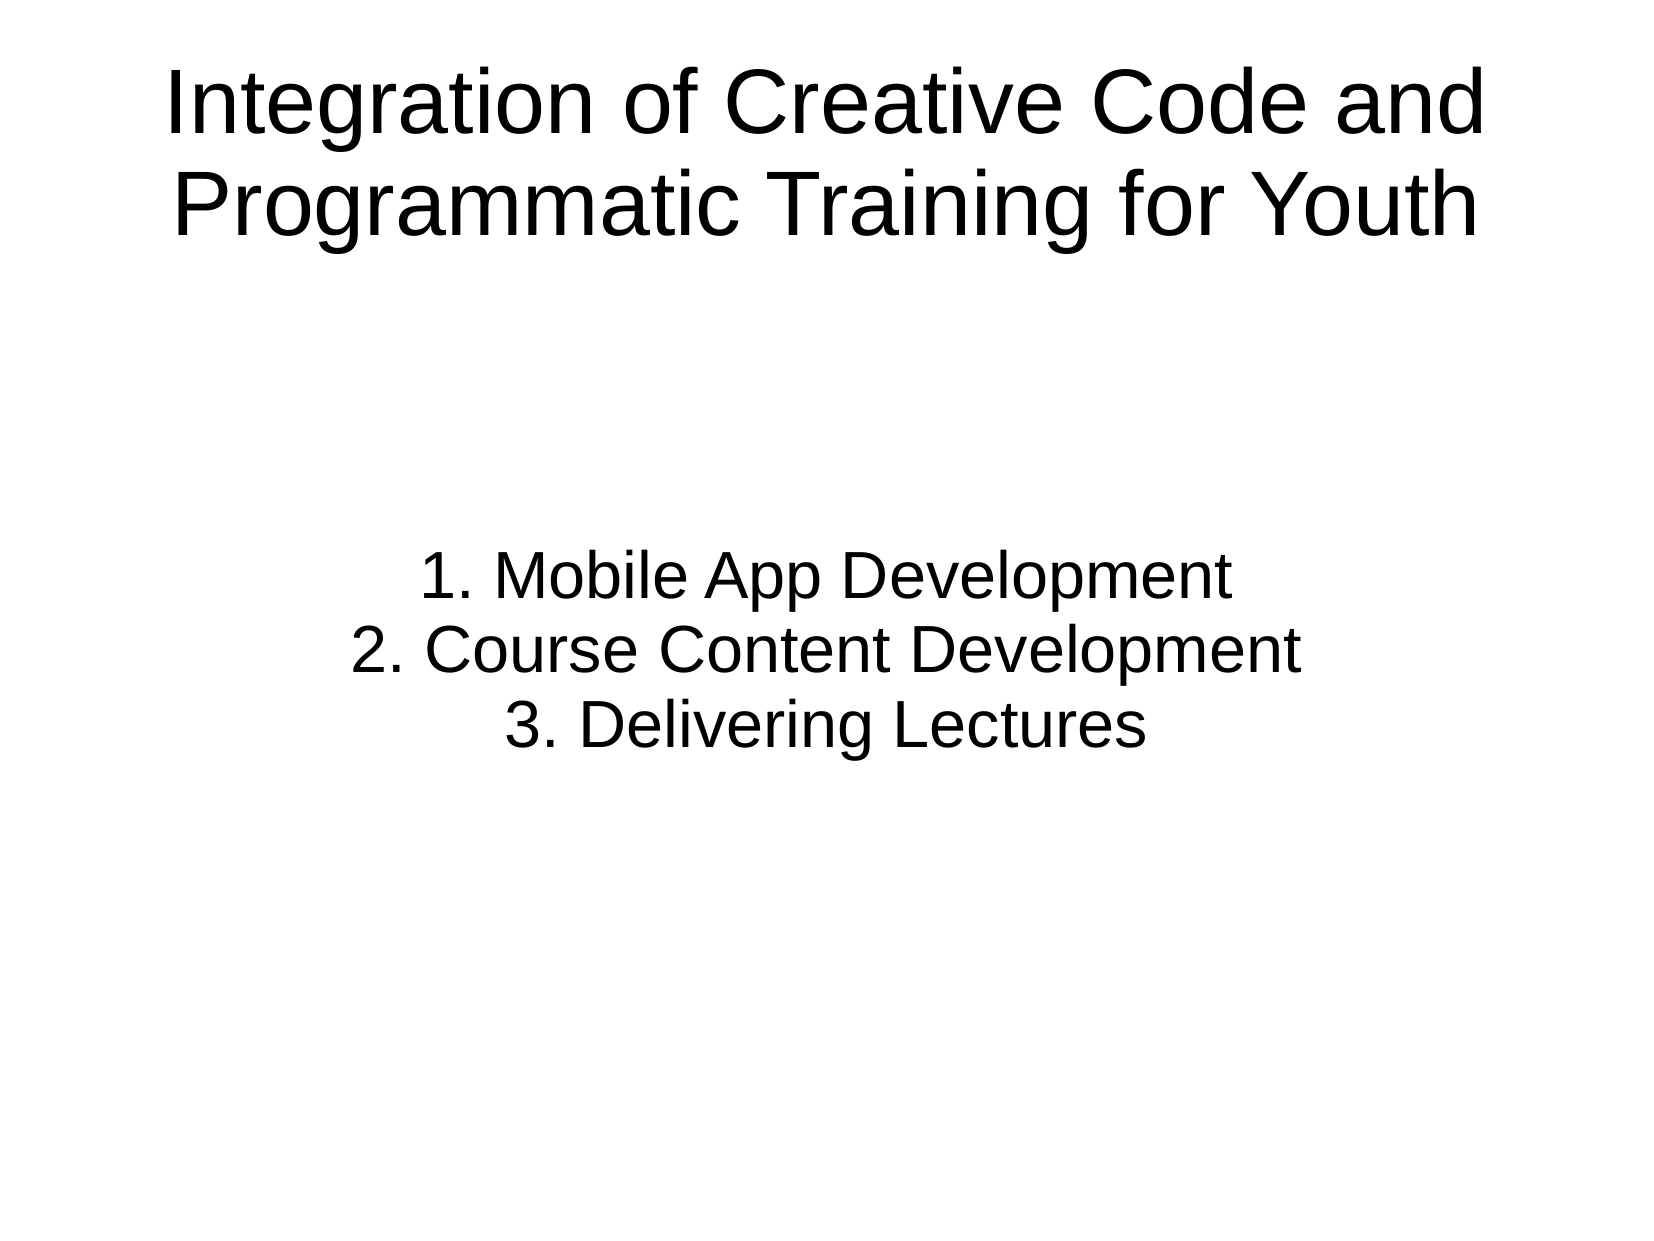

# Integration of Creative Code and Programmatic Training for Youth
1. Mobile App Development
2. Course Content Development
3. Delivering Lectures